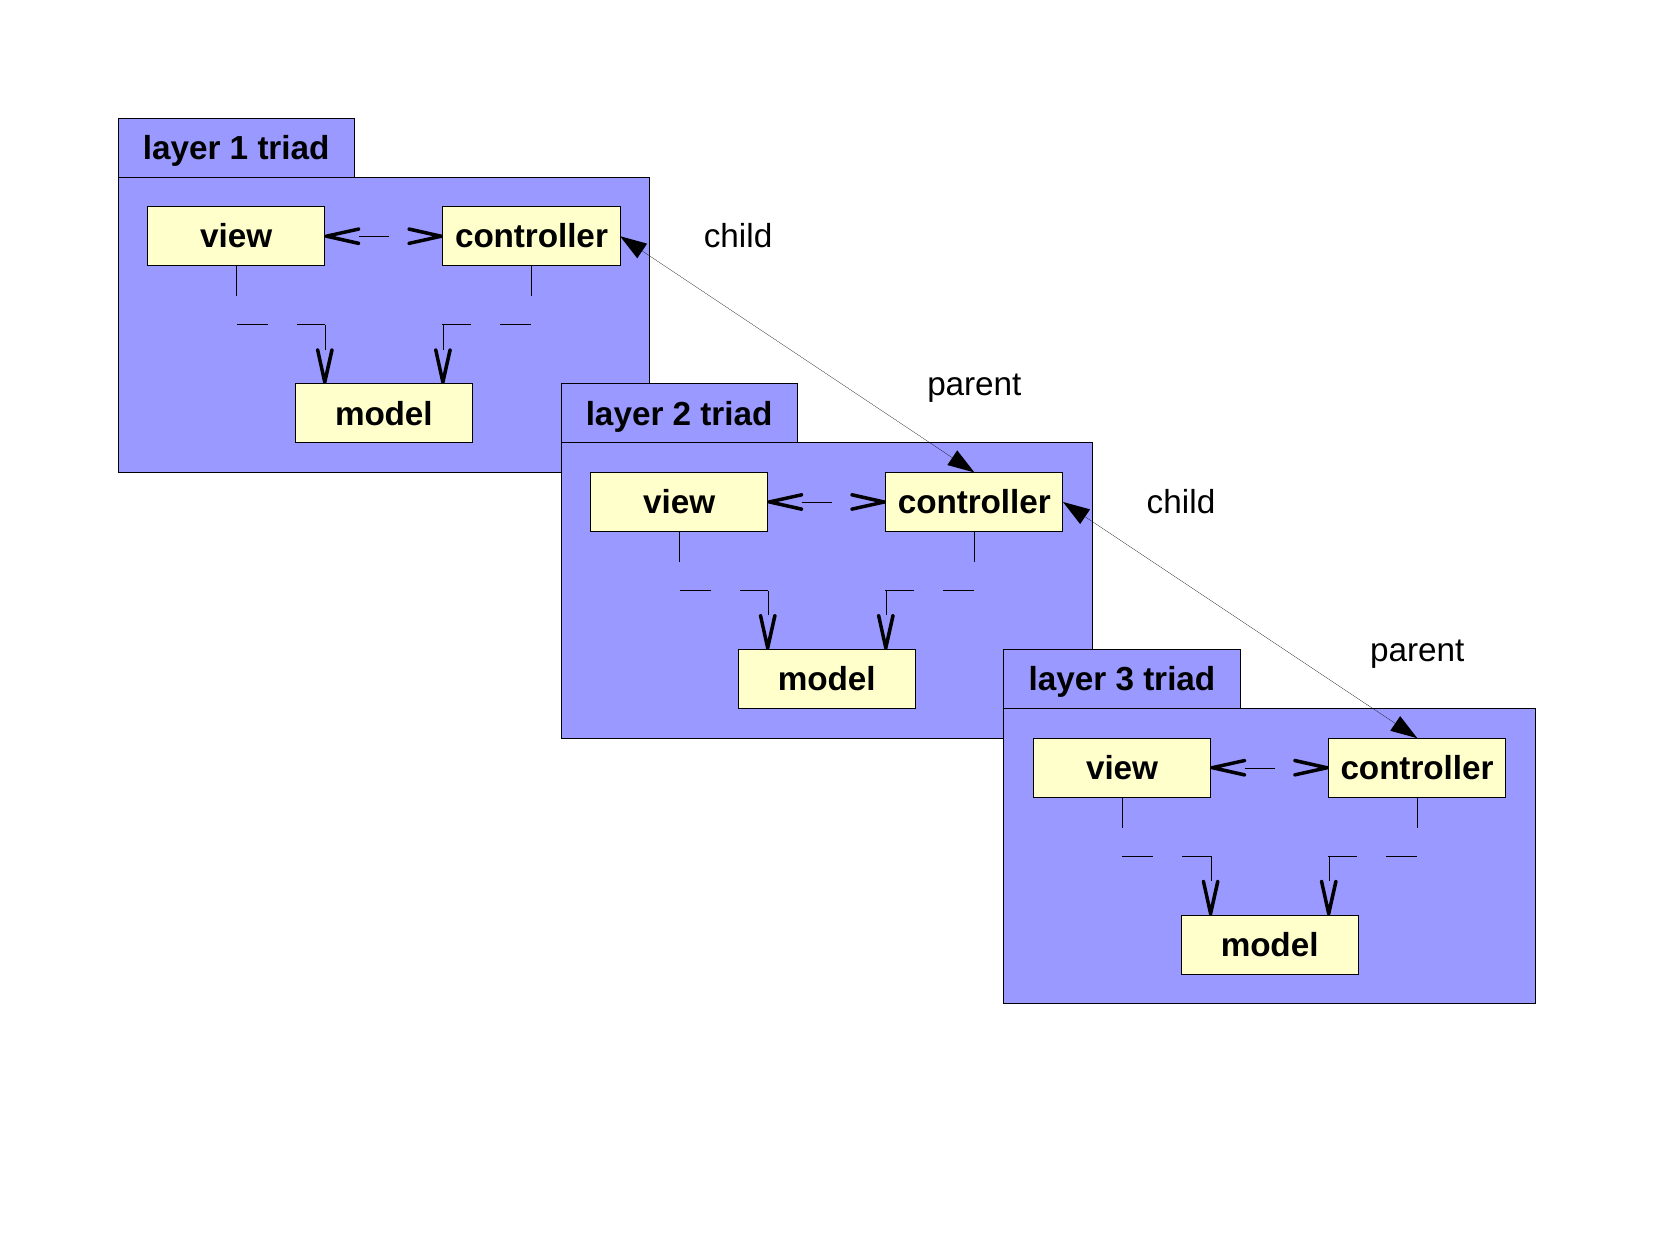

layer 1 triad
view
controller
model
child
parent
layer 2 triad
view
controller
model
child
parent
layer 3 triad
view
controller
model